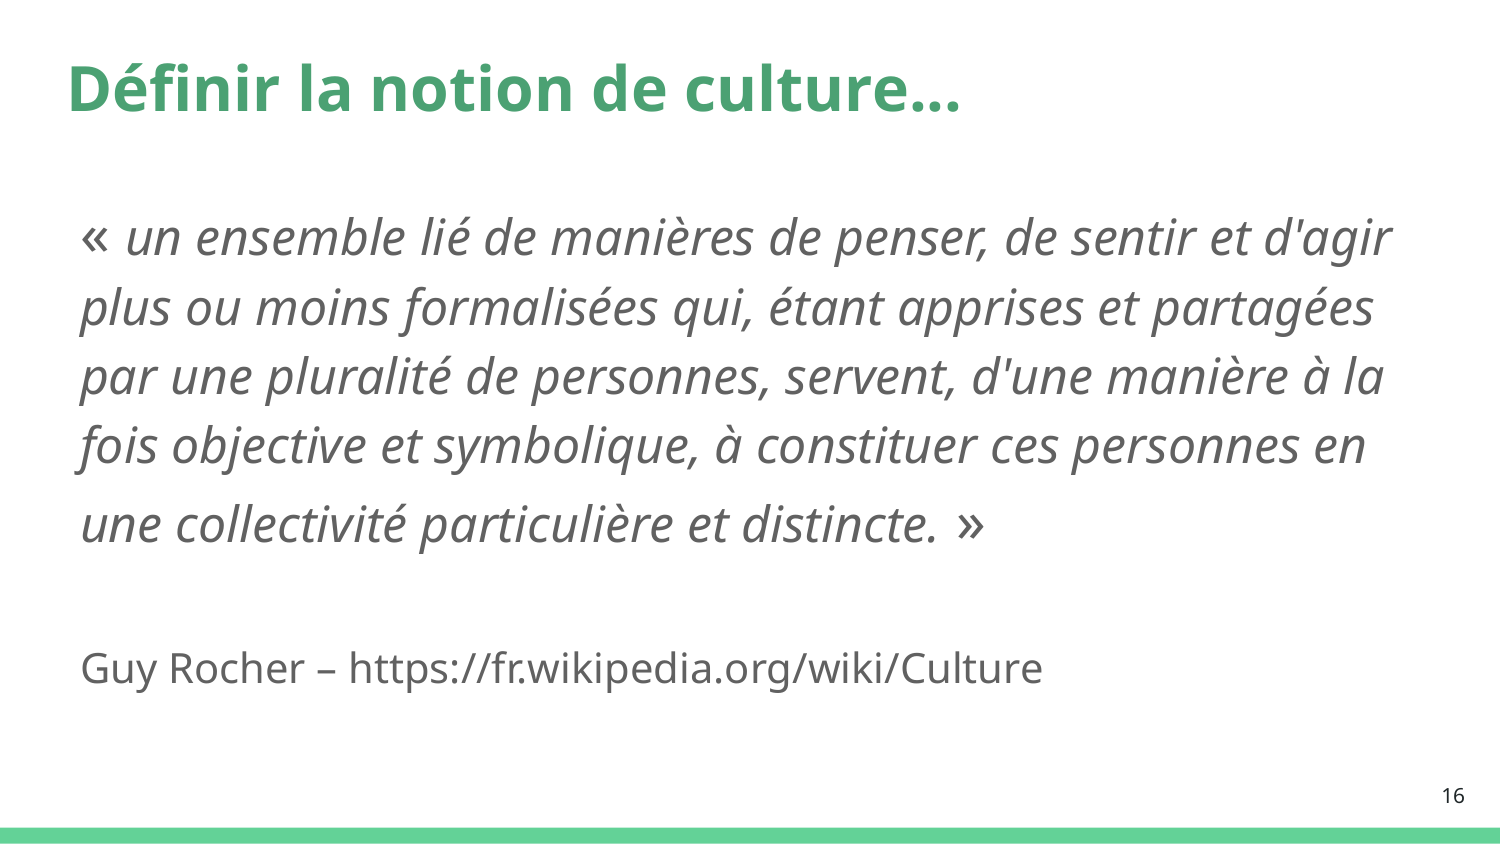

# Définir la notion de culture...
« un ensemble lié de manières de penser, de sentir et d'agir plus ou moins formalisées qui, étant apprises et partagées par une pluralité de personnes, servent, d'une manière à la fois objective et symbolique, à constituer ces personnes en une collectivité particulière et distincte. »
Guy Rocher – https://fr.wikipedia.org/wiki/Culture